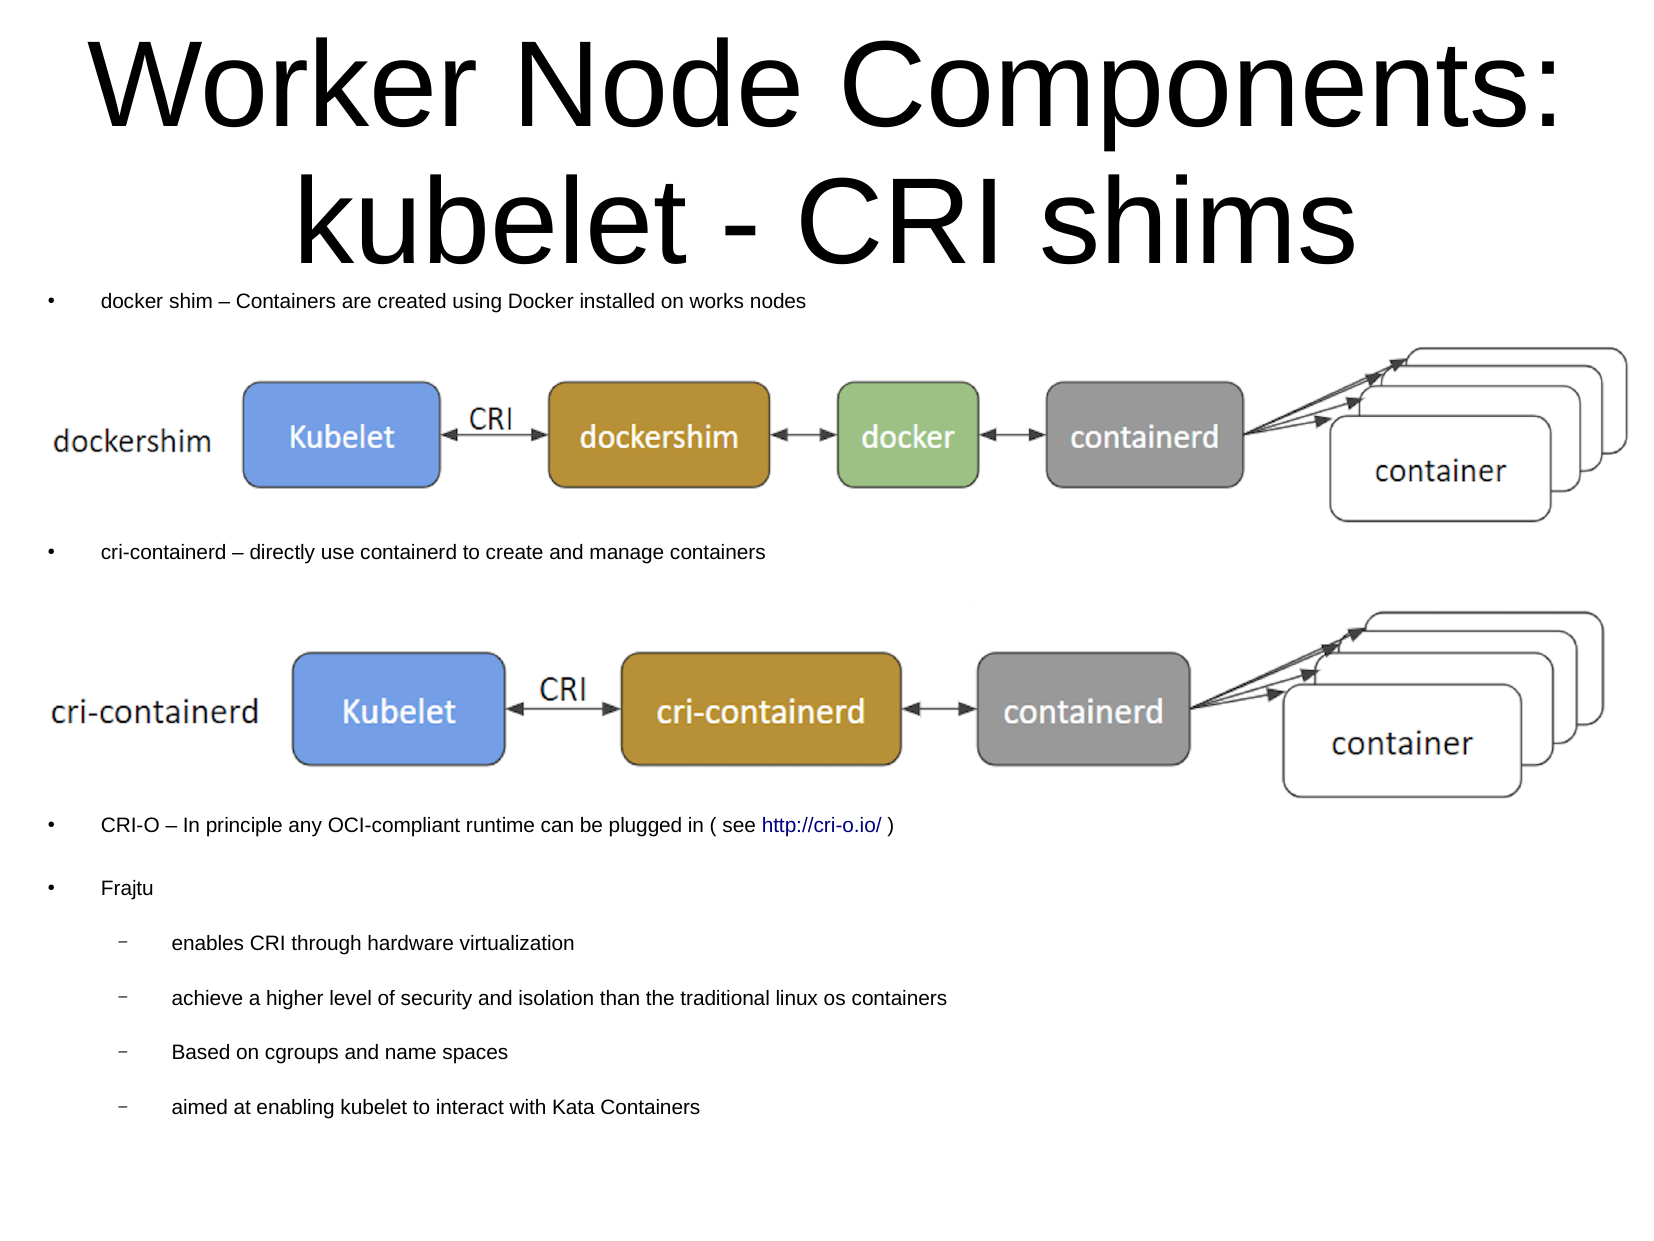

# Worker Node Components: kubelet - CRI shims
docker shim – Containers are created using Docker installed on works nodes
cri-containerd – directly use containerd to create and manage containers
CRI-O – In principle any OCI-compliant runtime can be plugged in ( see http://cri-o.io/ )
Frajtu
enables CRI through hardware virtualization
achieve a higher level of security and isolation than the traditional linux os containers
Based on cgroups and name spaces
aimed at enabling kubelet to interact with Kata Containers